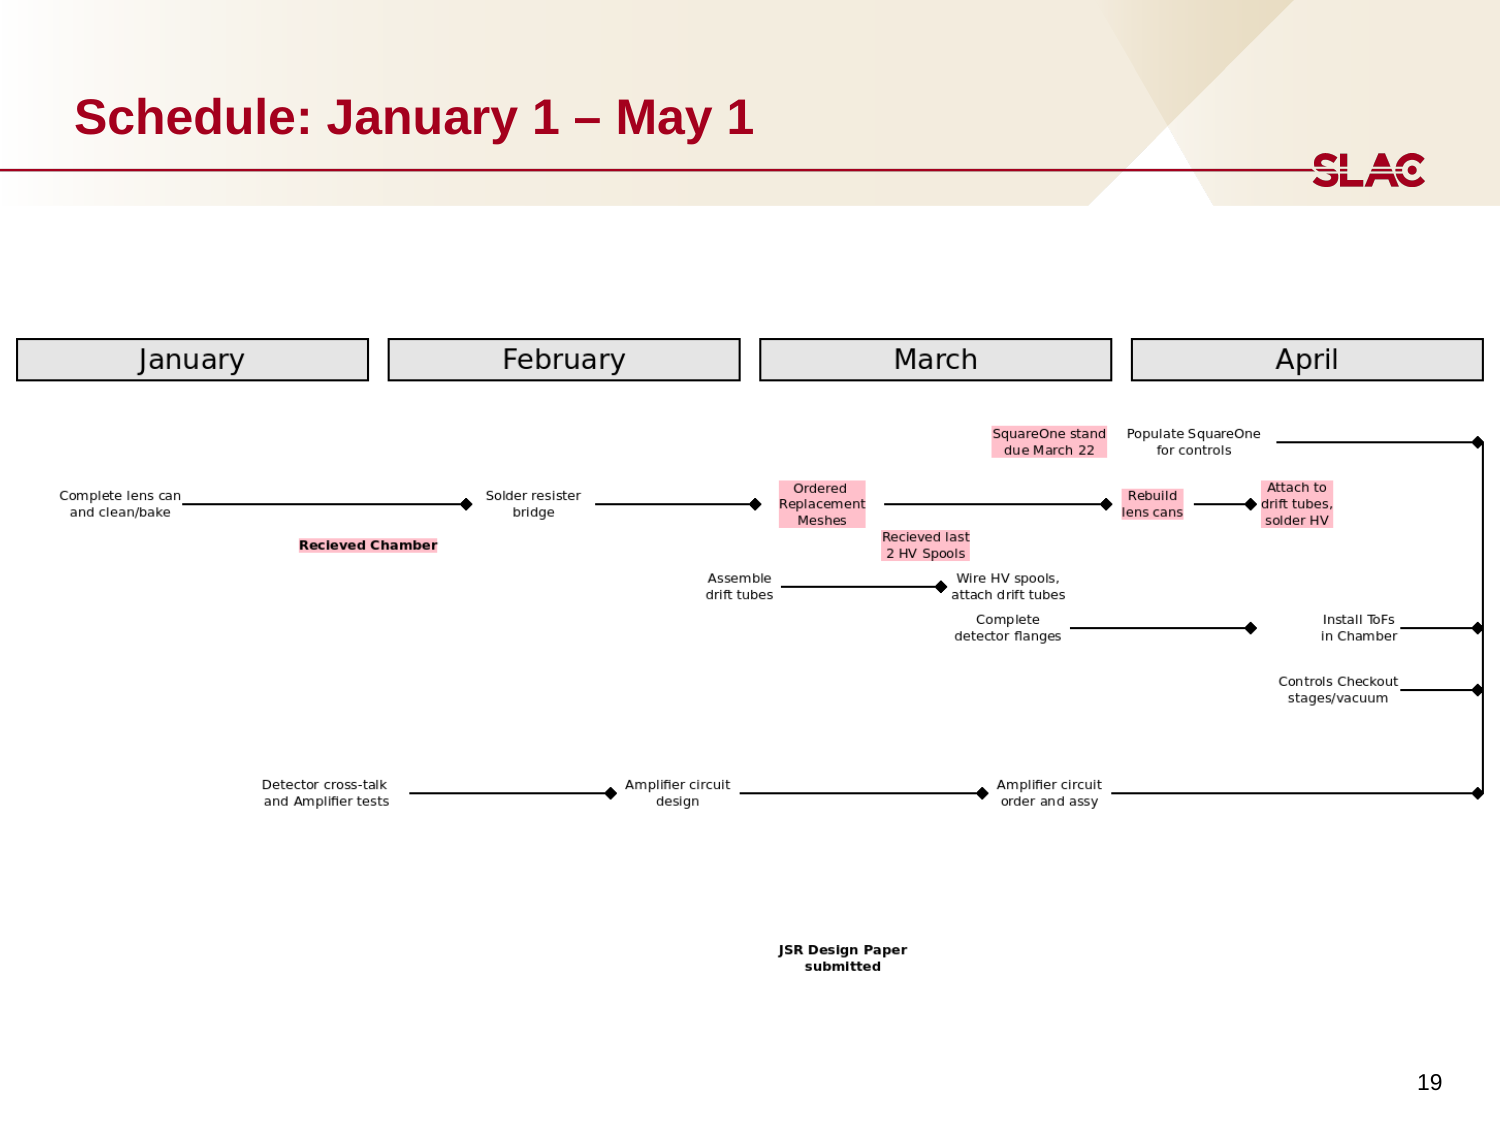

# Schedule: January 1 – May 1
Make a dia chart to show the time-line.